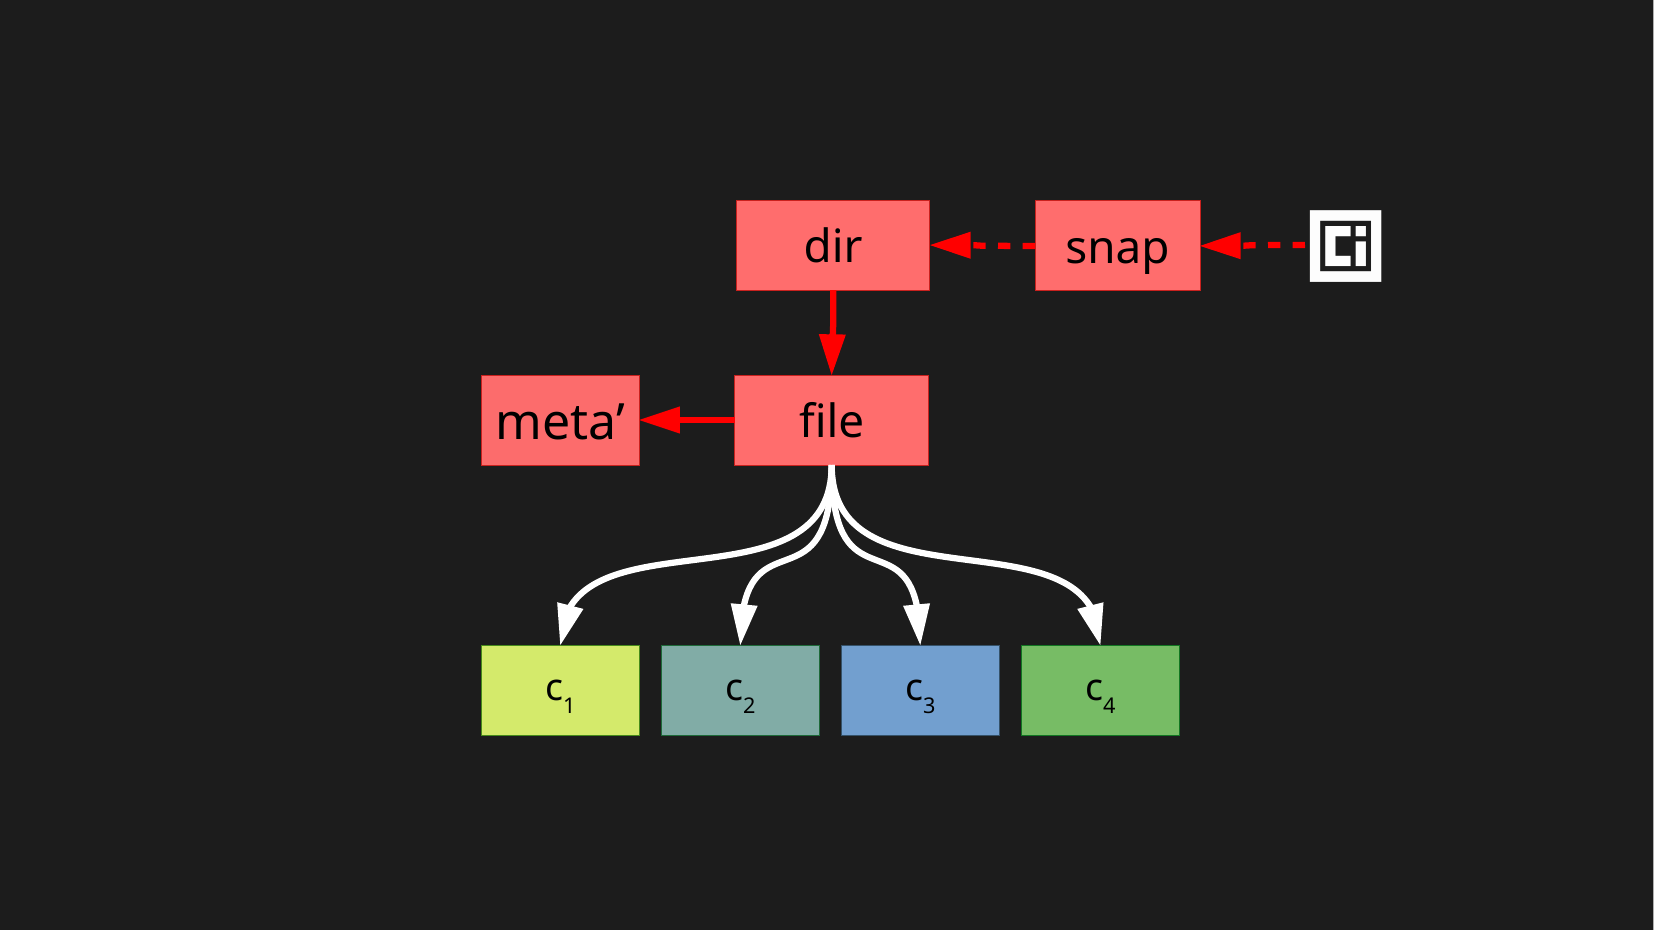

dir
snap
meta’
file
c1
c2
c3
c4